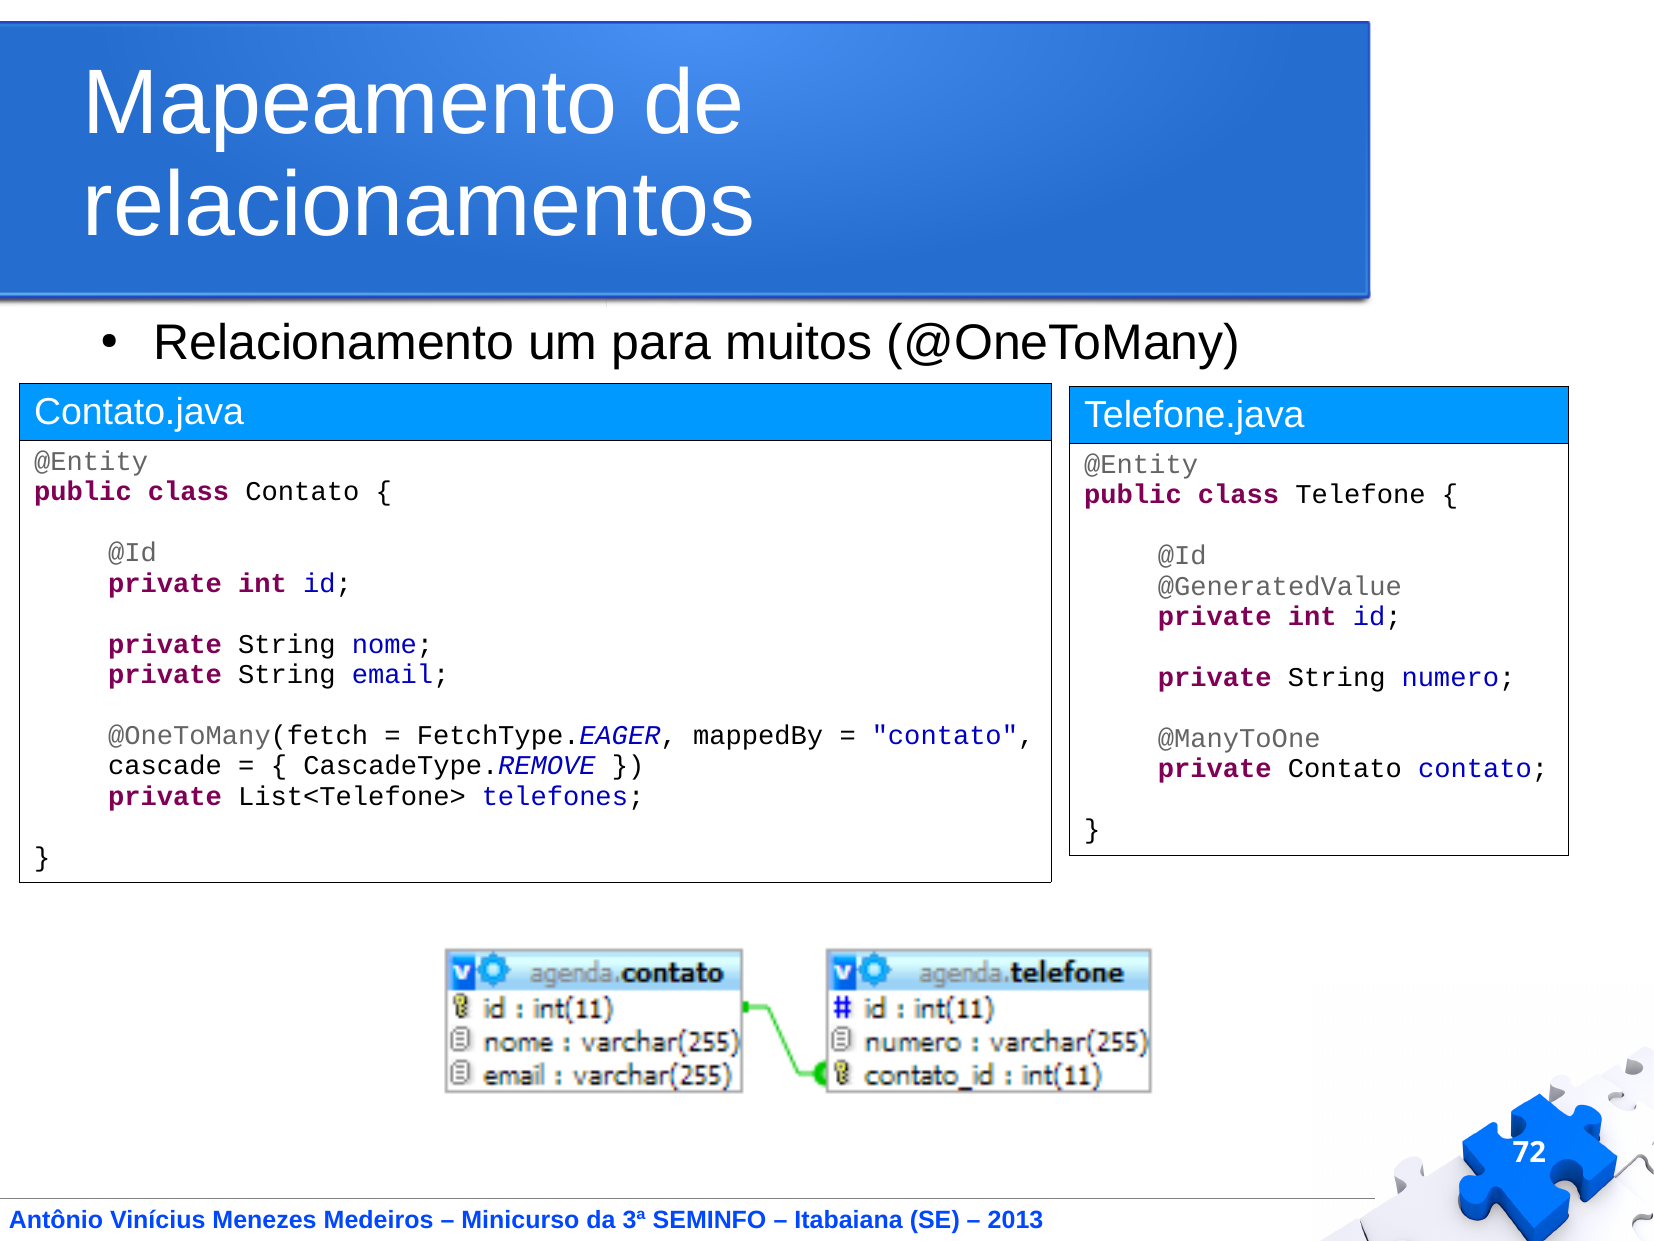

# Mapeamento de relacionamentos
Relacionamento um para muitos (@OneToMany)
| Contato.java |
| --- |
| @Entity public class Contato { @Id private int id; private String nome; private String email; @OneToMany(fetch = FetchType.EAGER, mappedBy = "contato", cascade = { CascadeType.REMOVE }) private List<Telefone> telefones; } |
| Telefone.java |
| --- |
| @Entity public class Telefone { @Id @GeneratedValue private int id; private String numero; @ManyToOne private Contato contato; } |
72